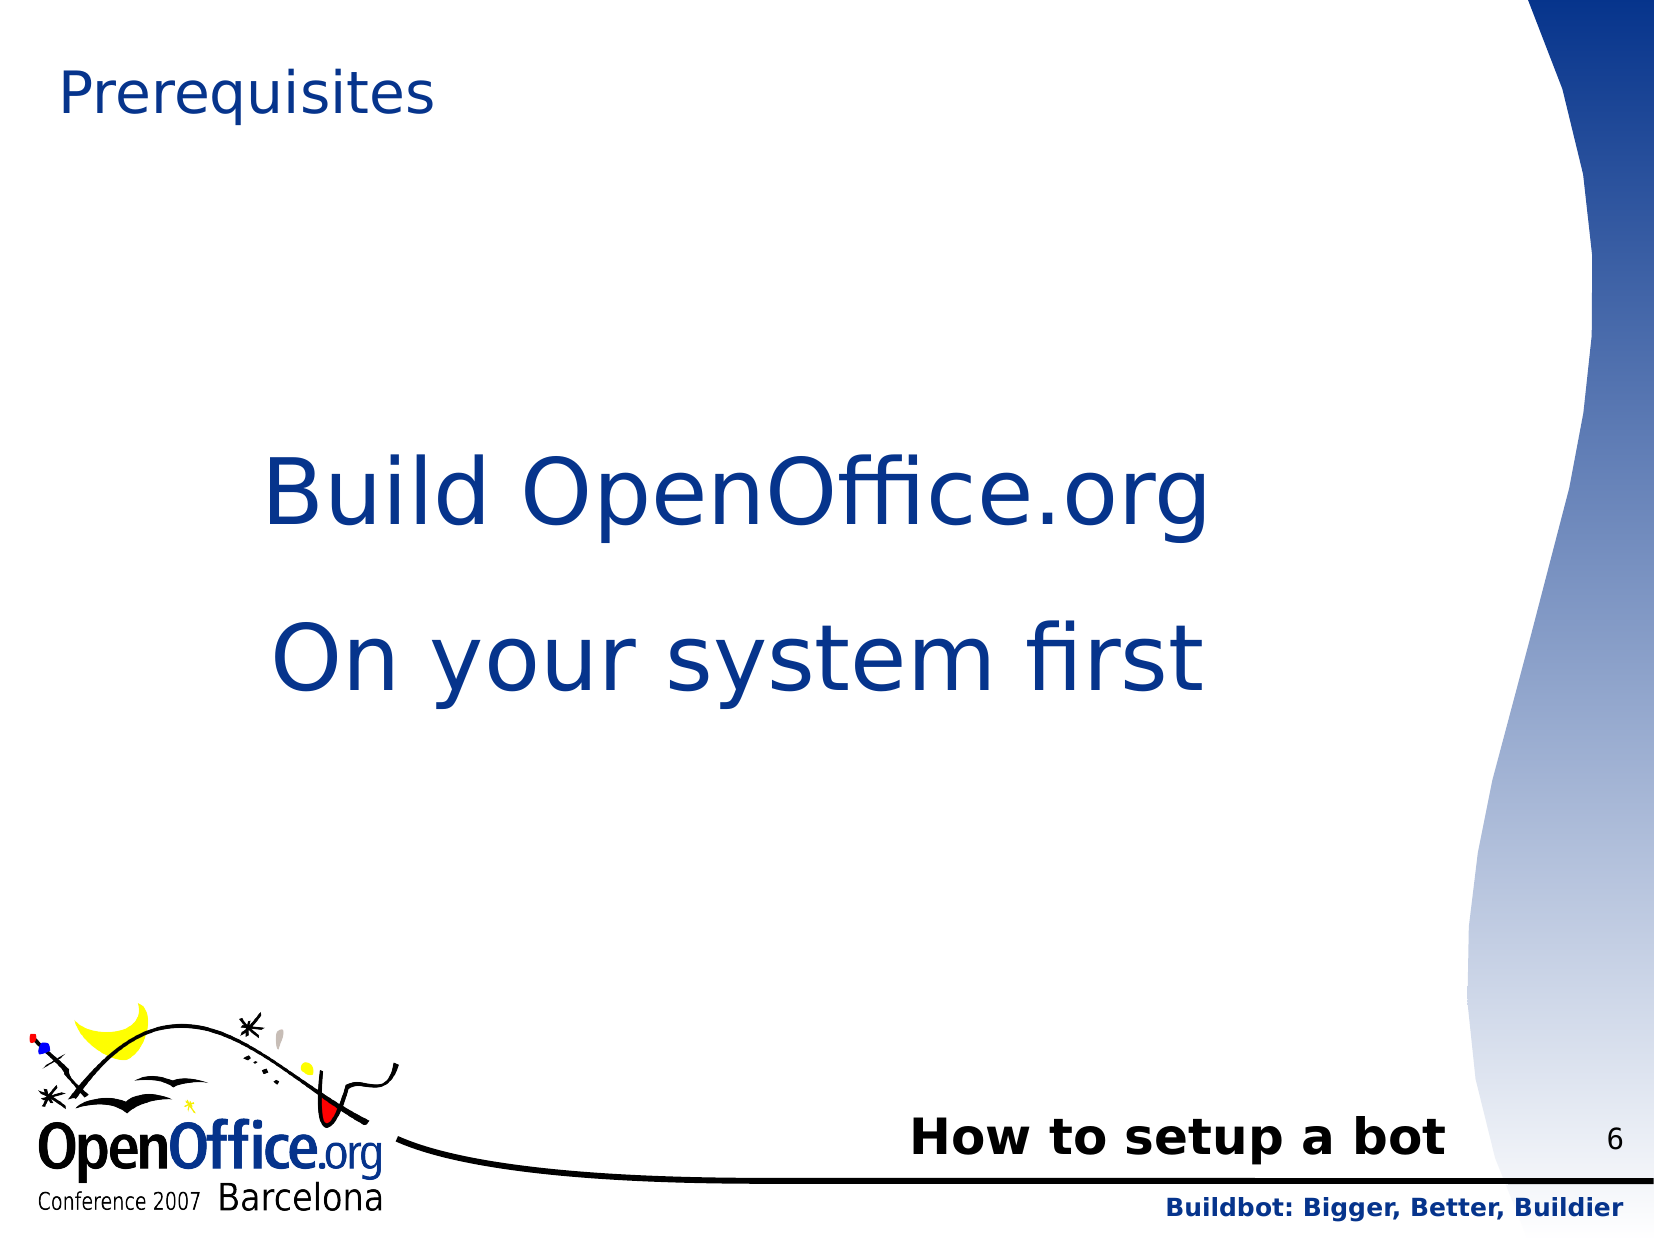

Prerequisites
Build OpenOffice.org
On your system first
# How to setup a bot
6
Buildbot: Bigger, Better, Buildier